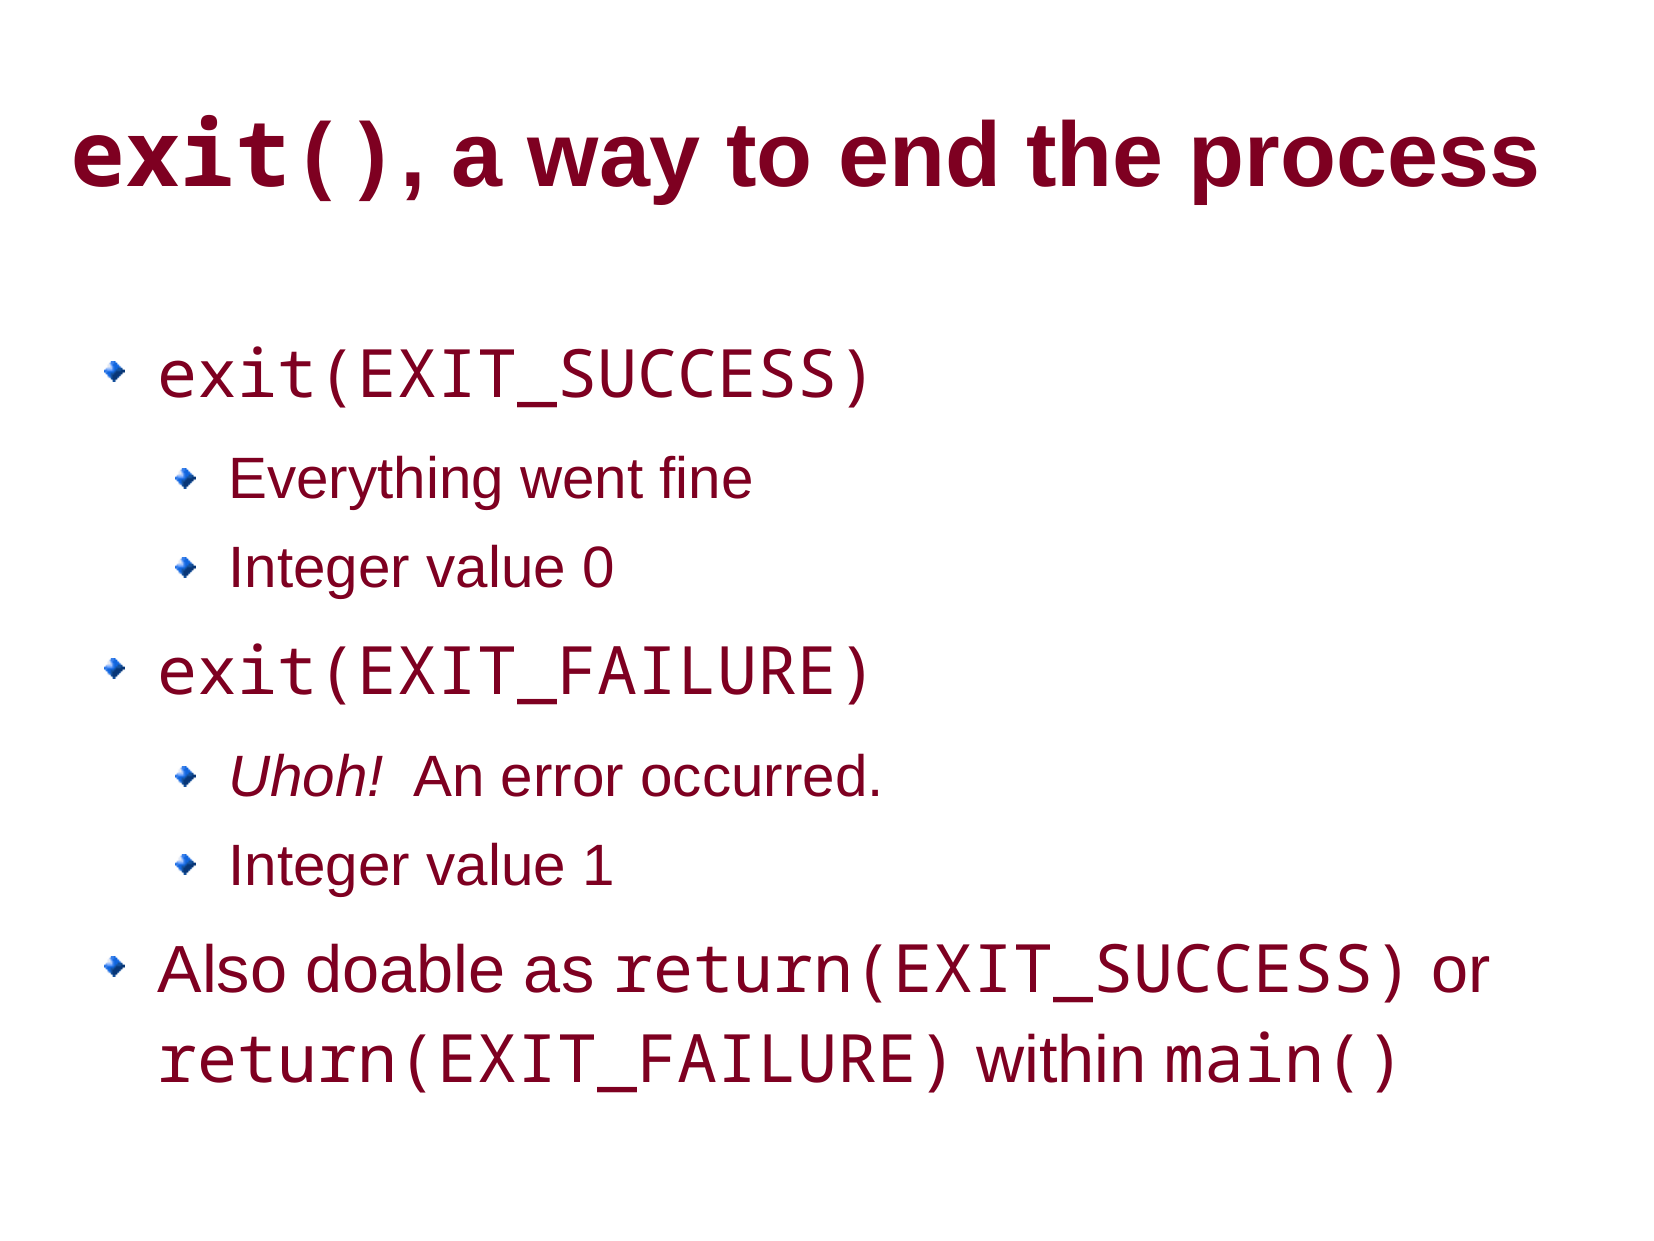

# exit(), a way to end the process
exit(EXIT_SUCCESS)
Everything went fine
Integer value 0
exit(EXIT_FAILURE)
Uhoh! An error occurred.
Integer value 1
Also doable as return(EXIT_SUCCESS) or return(EXIT_FAILURE) within main()